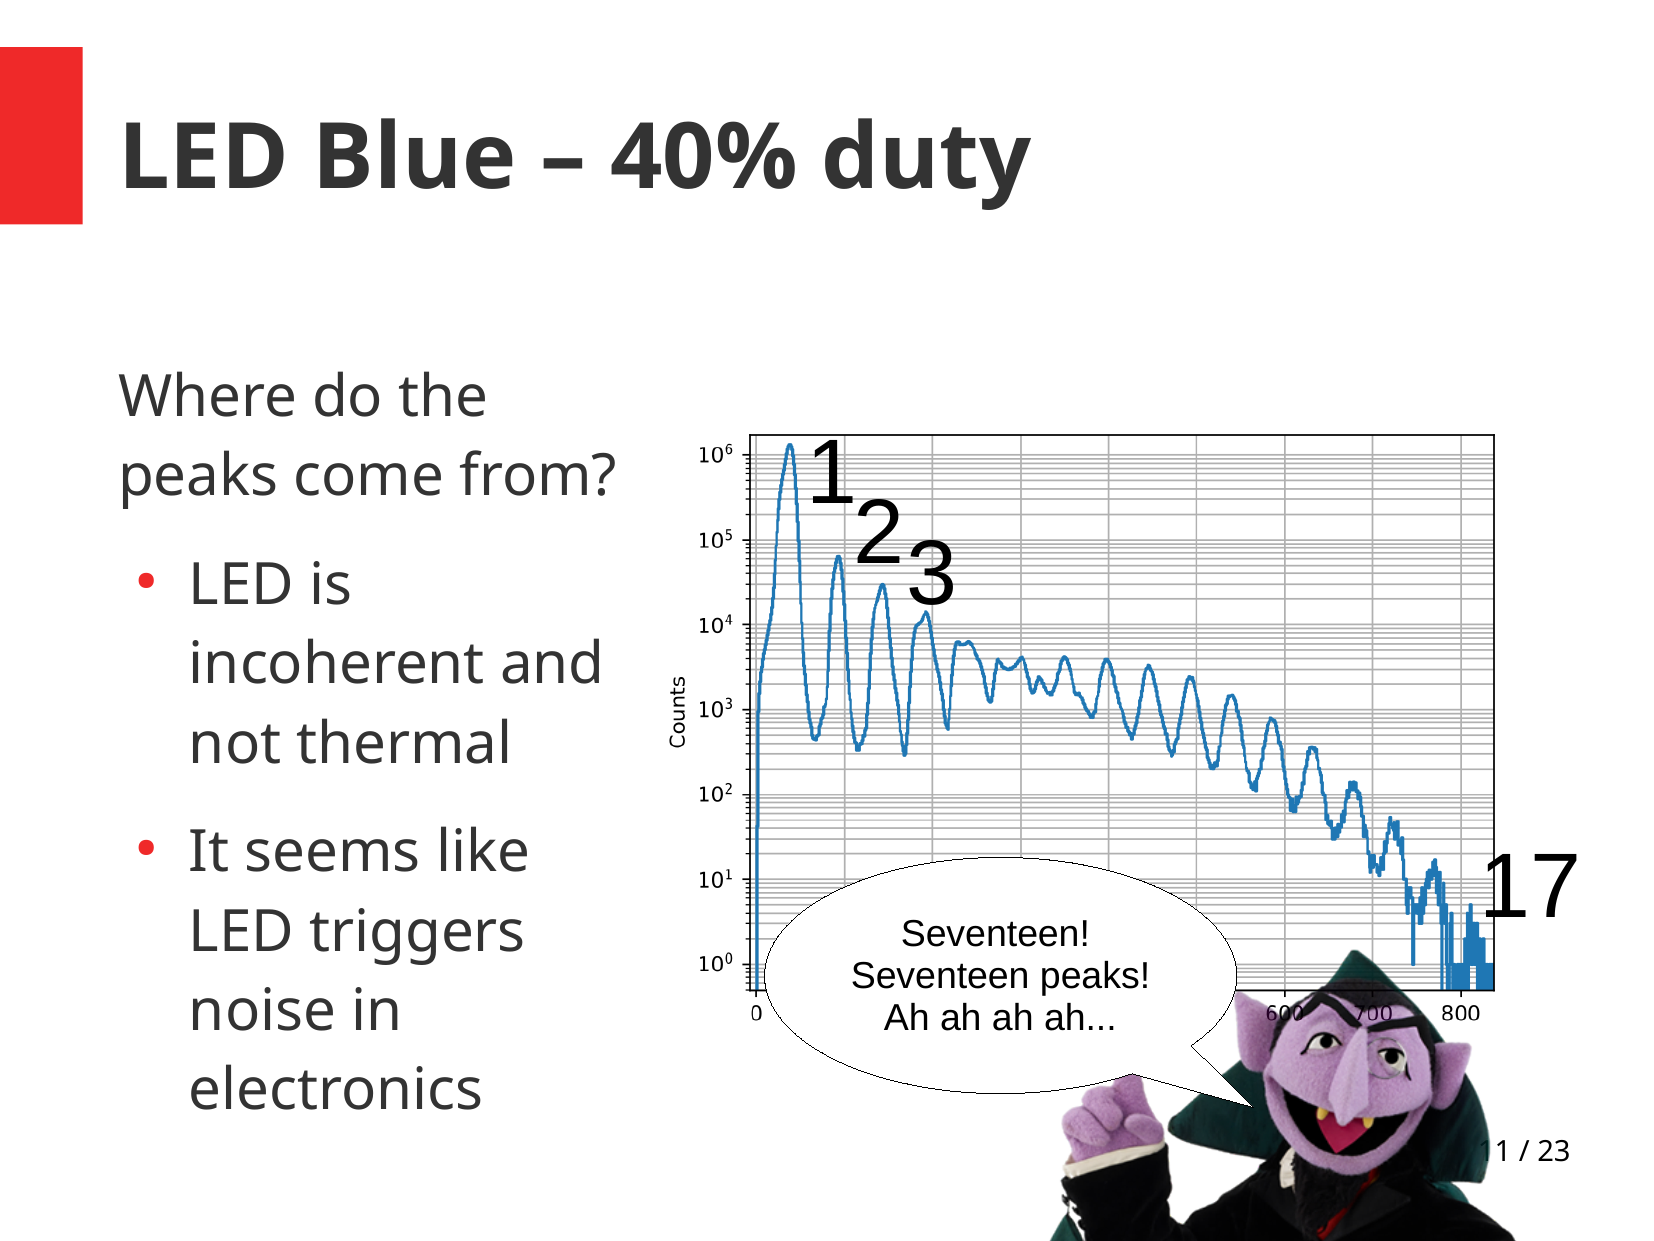

# LED Blue – 40% duty
Where do the peaks come from?
LED is incoherent and not thermal
It seems like LED triggers noise in electronics
1
2
3
17
Seventeen!
Seventeen peaks!
Ah ah ah ah...
11